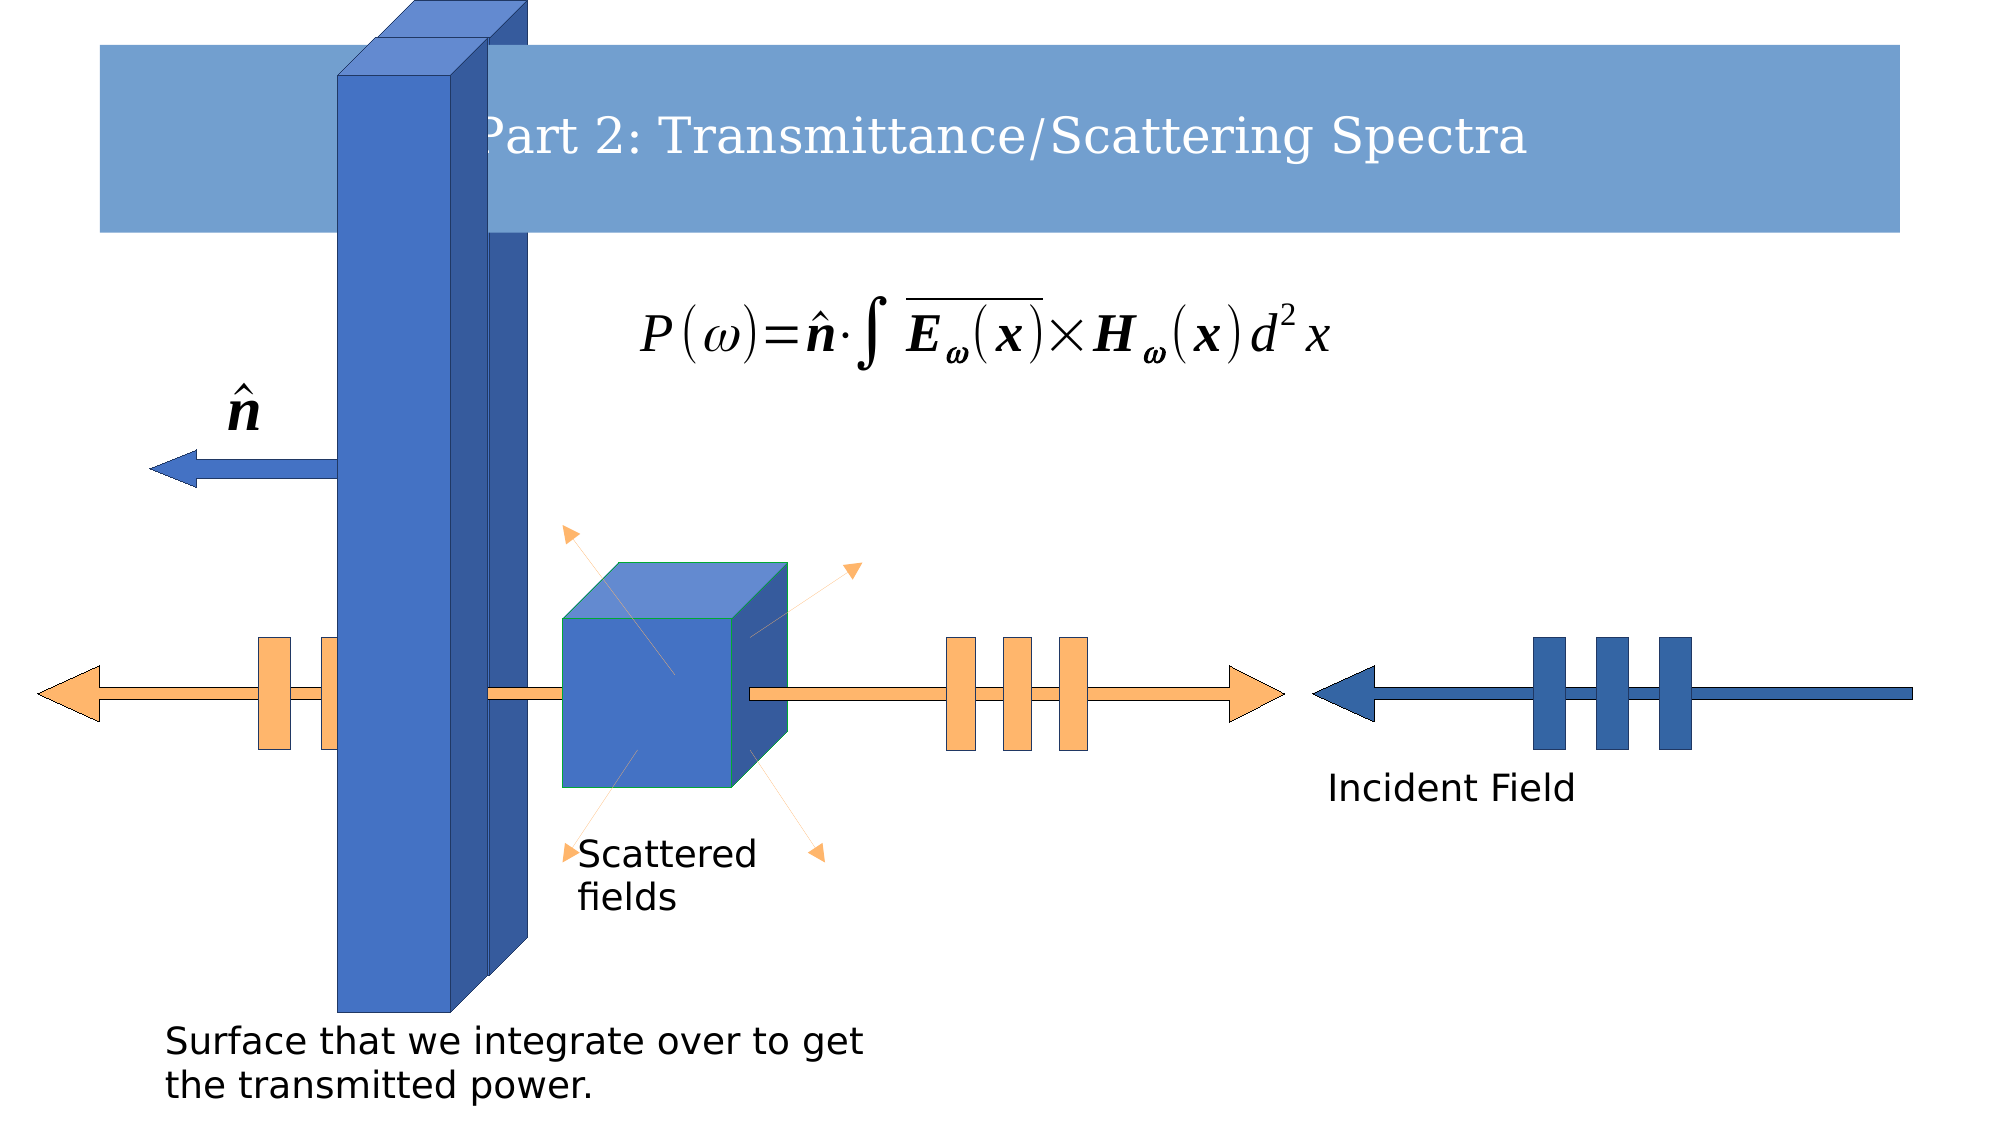

# Part 2: Transmittance/Scattering Spectra
Incident Field
Scattered fields
Surface that we integrate over to get the transmitted power.